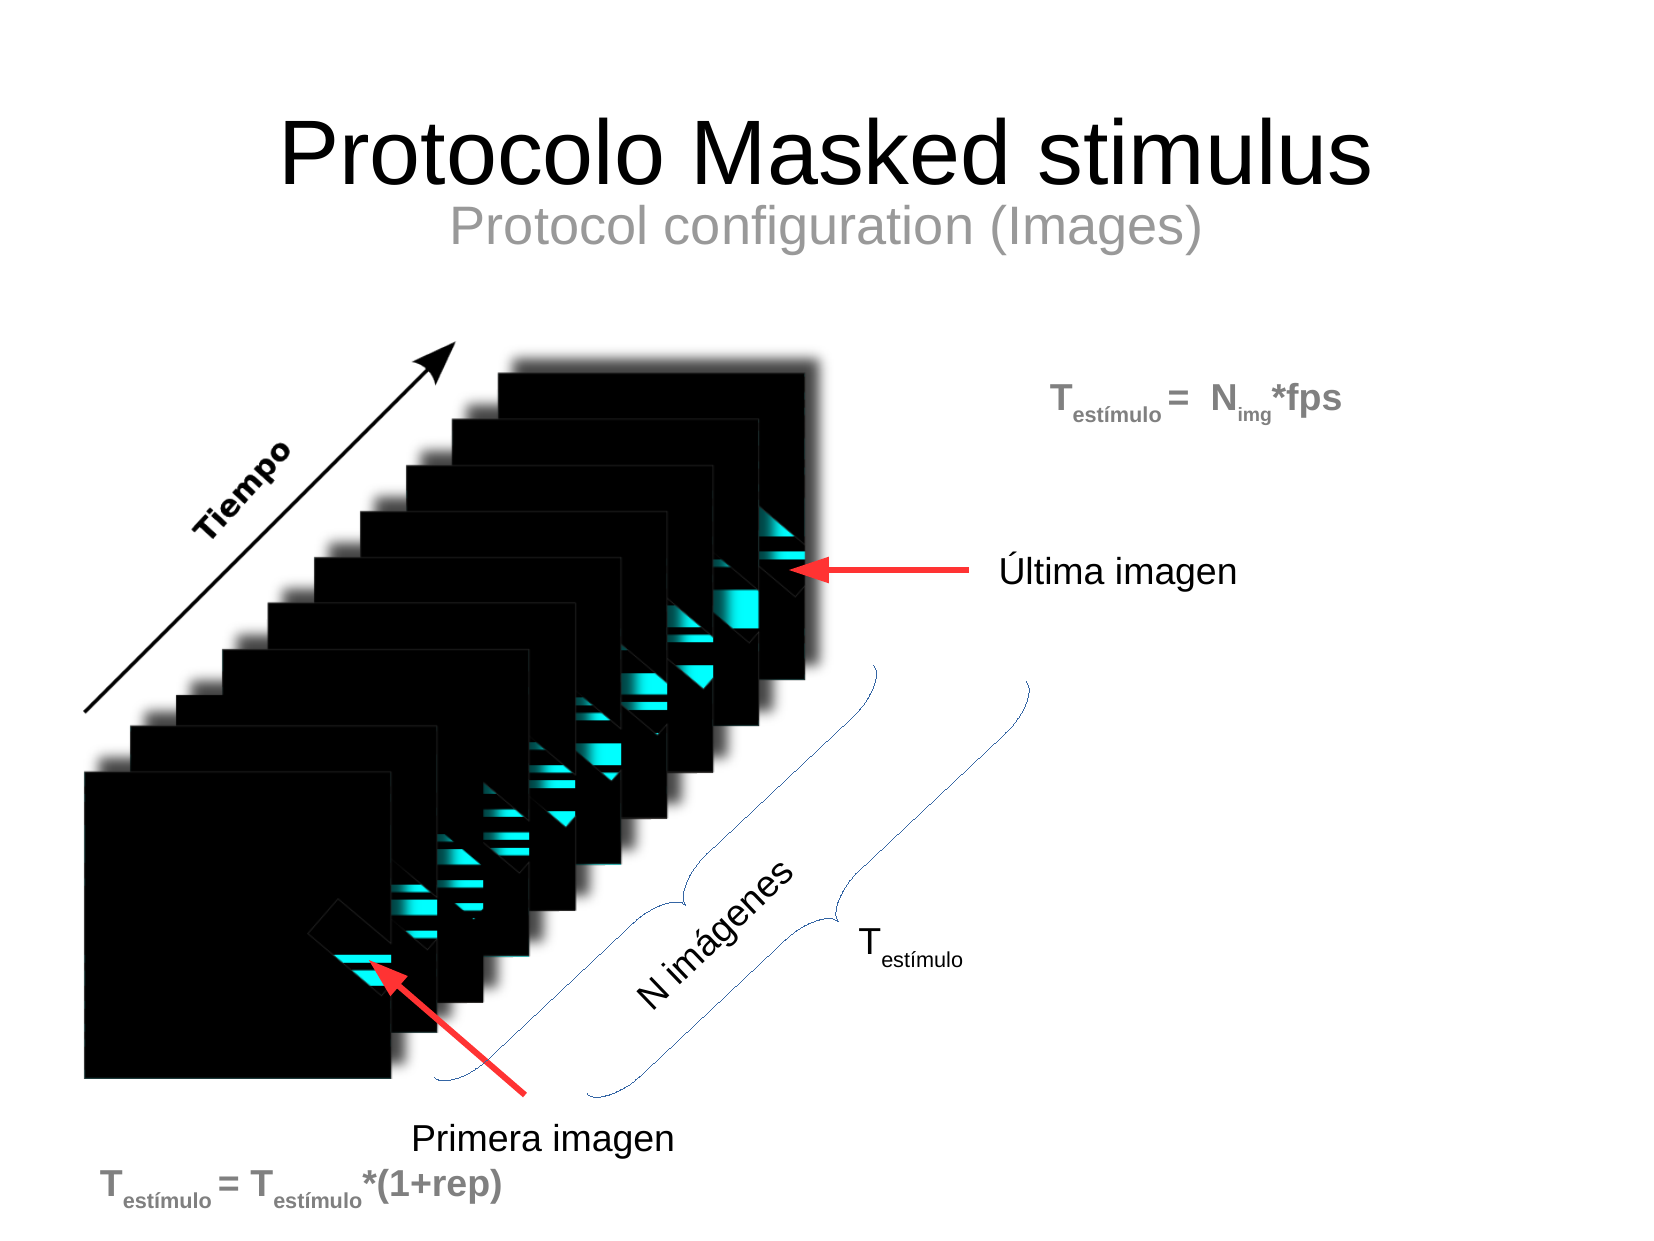

# Protocolo Masked stimulus
Protocol configuration (Images)
Testímulo = Nimg*fps
Última imagen
N imágenes
Testímulo
Primera imagen
Testímulo = Testímulo*(1+rep)